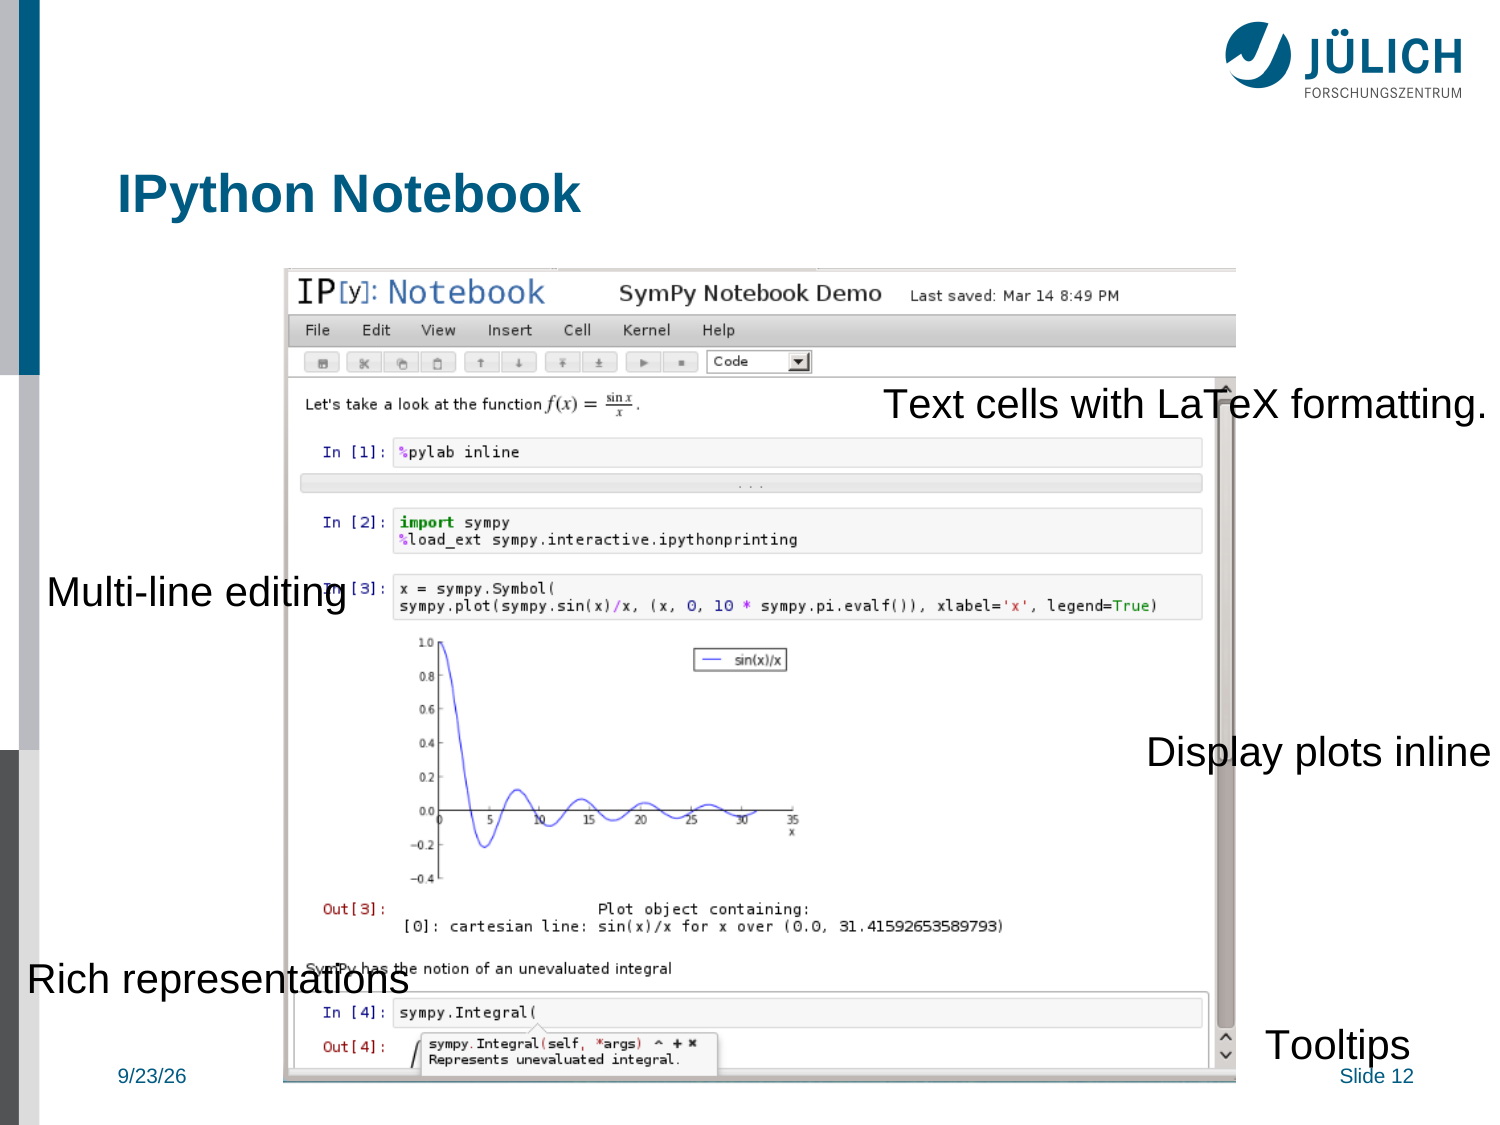

# IPython Notebook
Text cells with LaTeX formatting.
Multi-line editing
Display plots inline
Rich representations
Tooltips